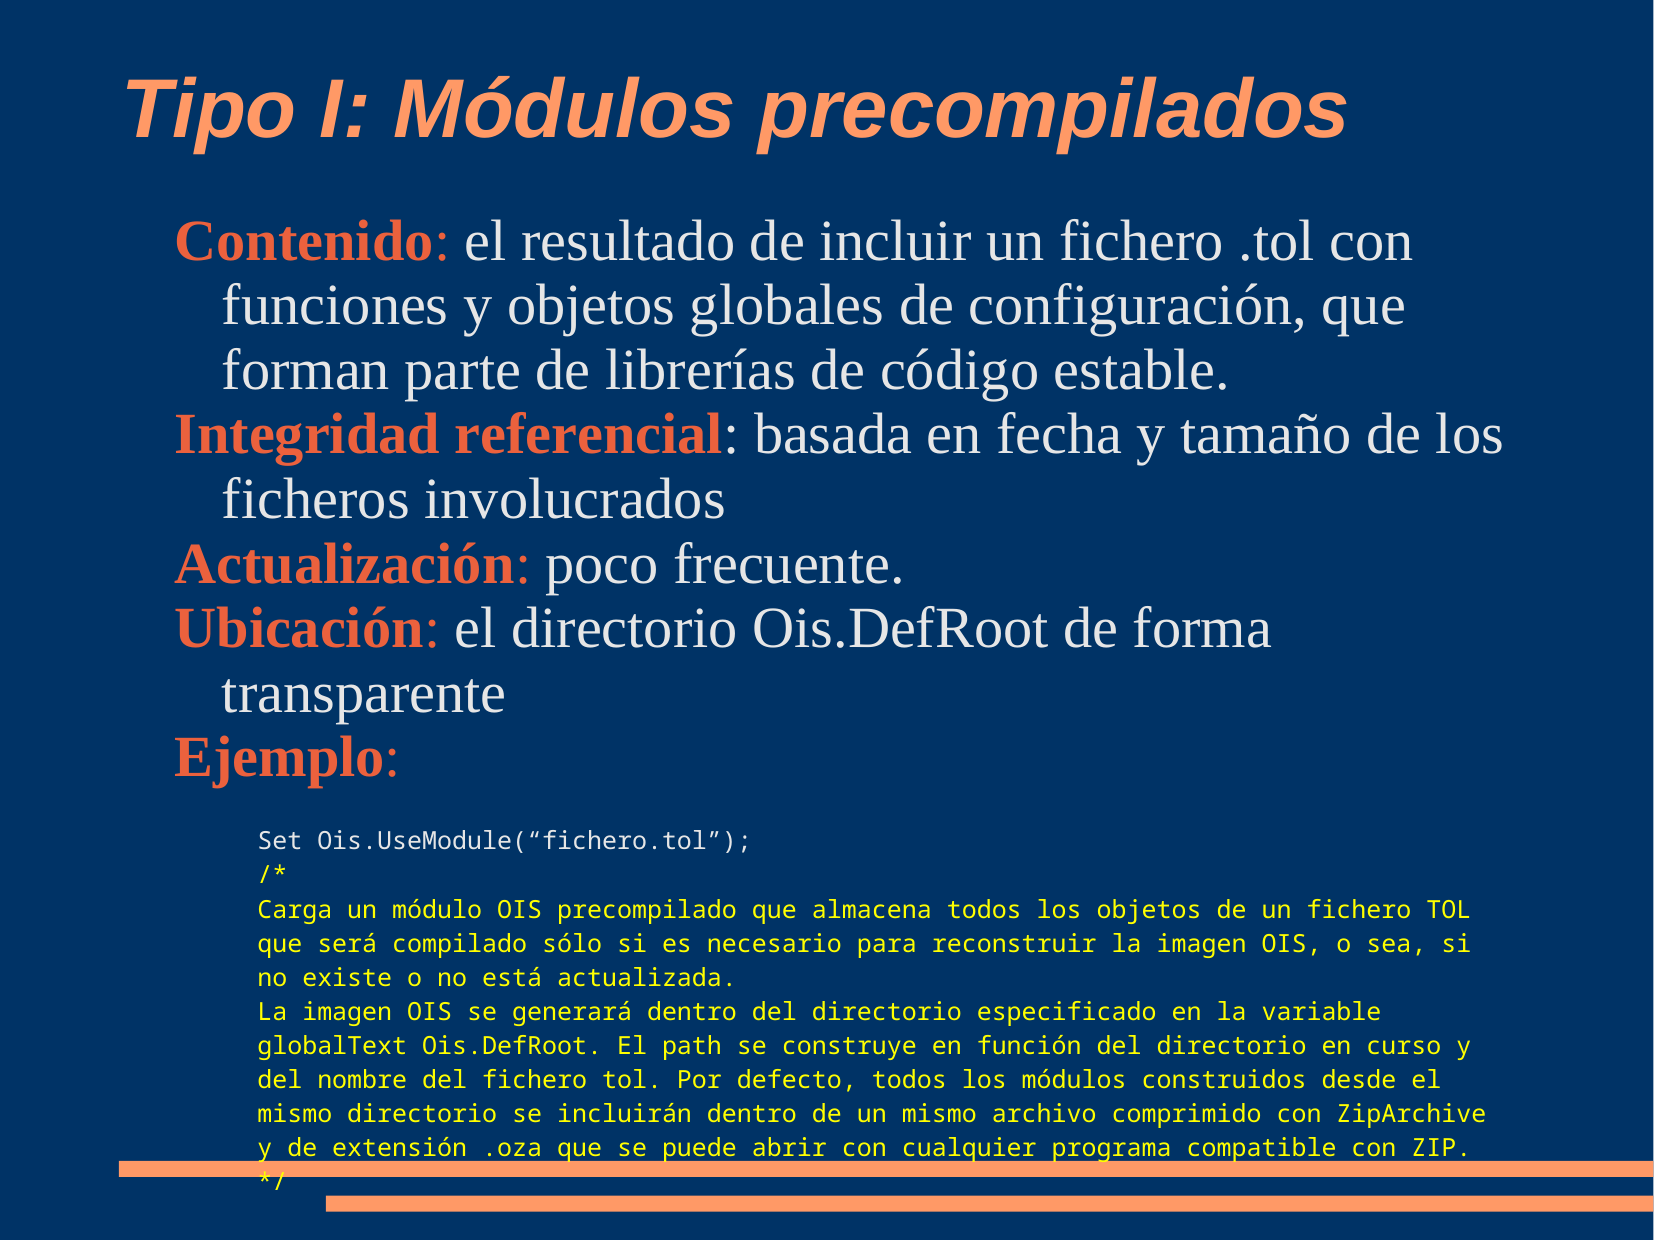

# Tipo I: Módulos precompilados
Contenido: el resultado de incluir un fichero .tol con funciones y objetos globales de configuración, que forman parte de librerías de código estable.
Integridad referencial: basada en fecha y tamaño de los ficheros involucrados
Actualización: poco frecuente.
Ubicación: el directorio Ois.DefRoot de forma transparente
Ejemplo:
Set Ois.UseModule(“fichero.tol”);
/*
Carga un módulo OIS precompilado que almacena todos los objetos de un fichero TOL
que será compilado sólo si es necesario para reconstruir la imagen OIS, o sea, si
no existe o no está actualizada.
La imagen OIS se generará dentro del directorio especificado en la variable
globalText Ois.DefRoot. El path se construye en función del directorio en curso y
del nombre del fichero tol. Por defecto, todos los módulos construidos desde el
mismo directorio se incluirán dentro de un mismo archivo comprimido con ZipArchive
y de extensión .oza que se puede abrir con cualquier programa compatible con ZIP.
*/